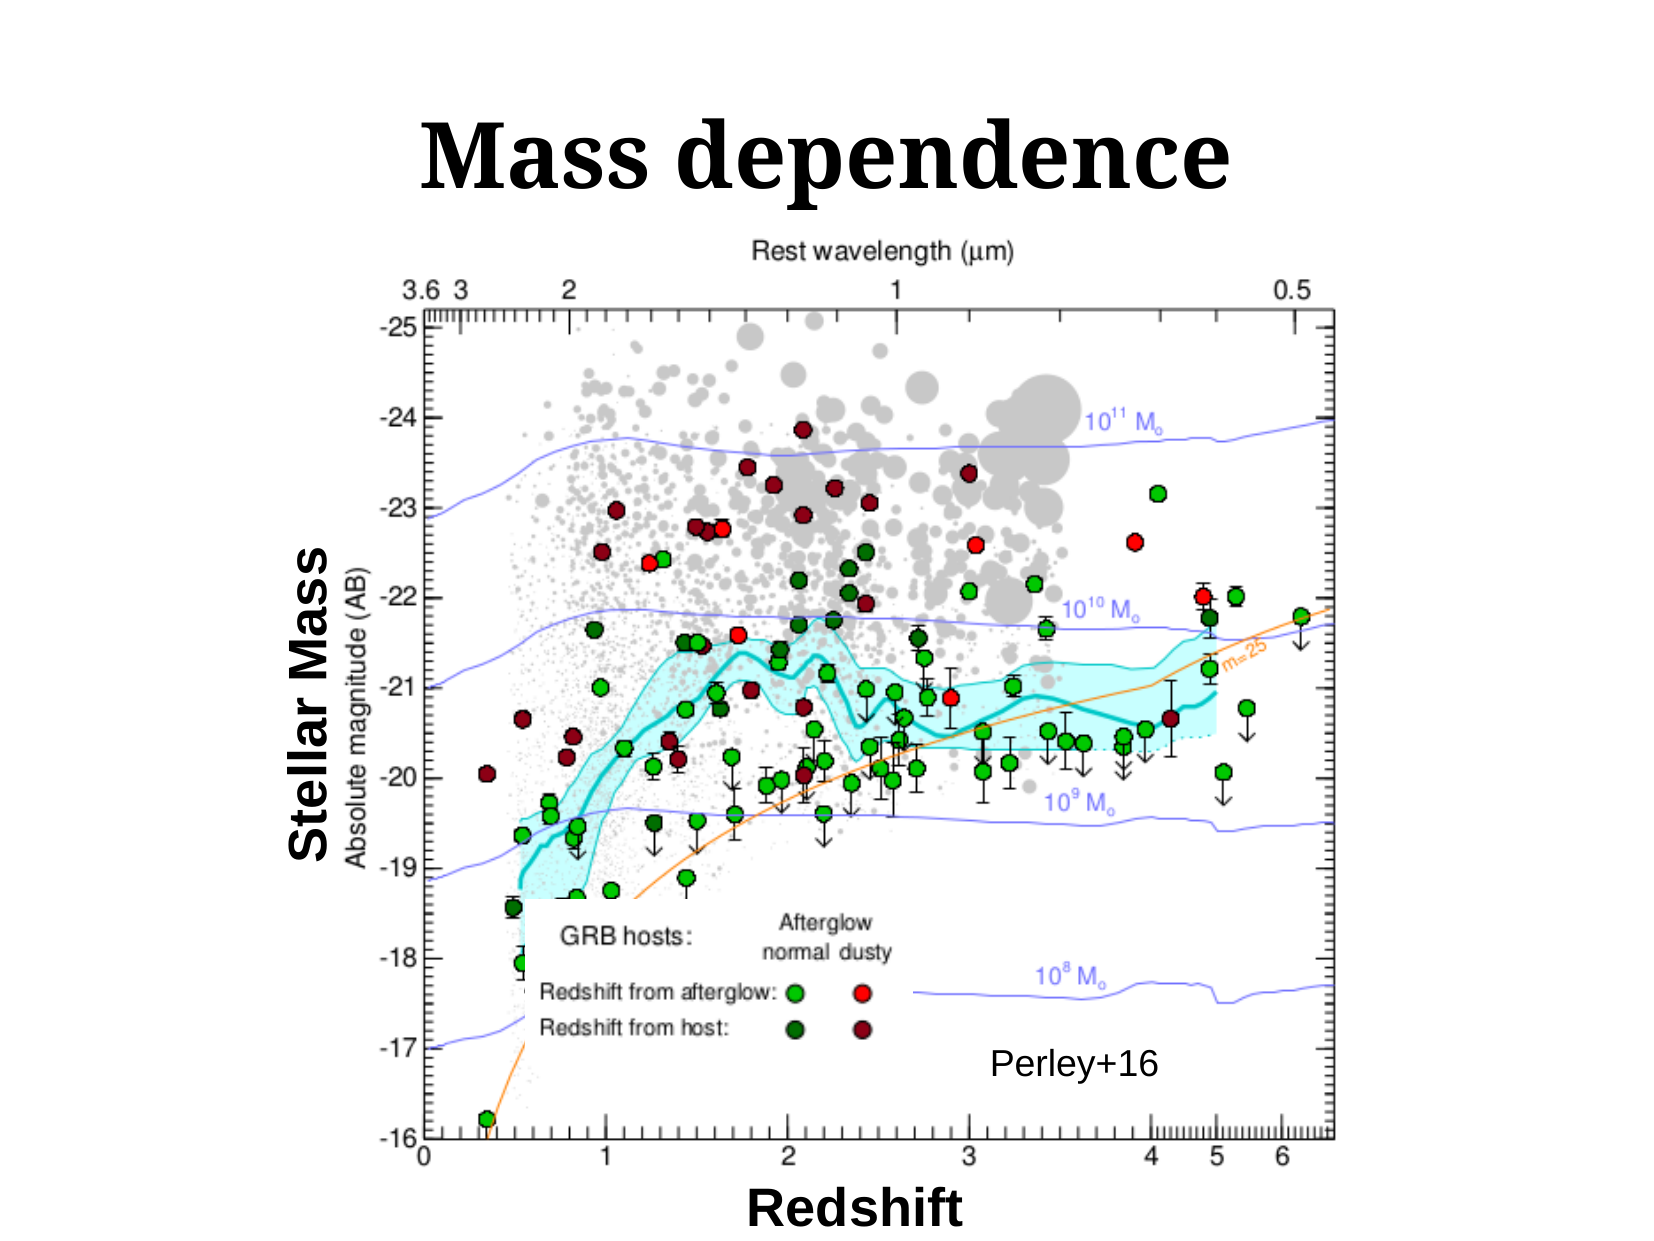

# Mass dependence
Stellar Mass
Perley+16
Redshift